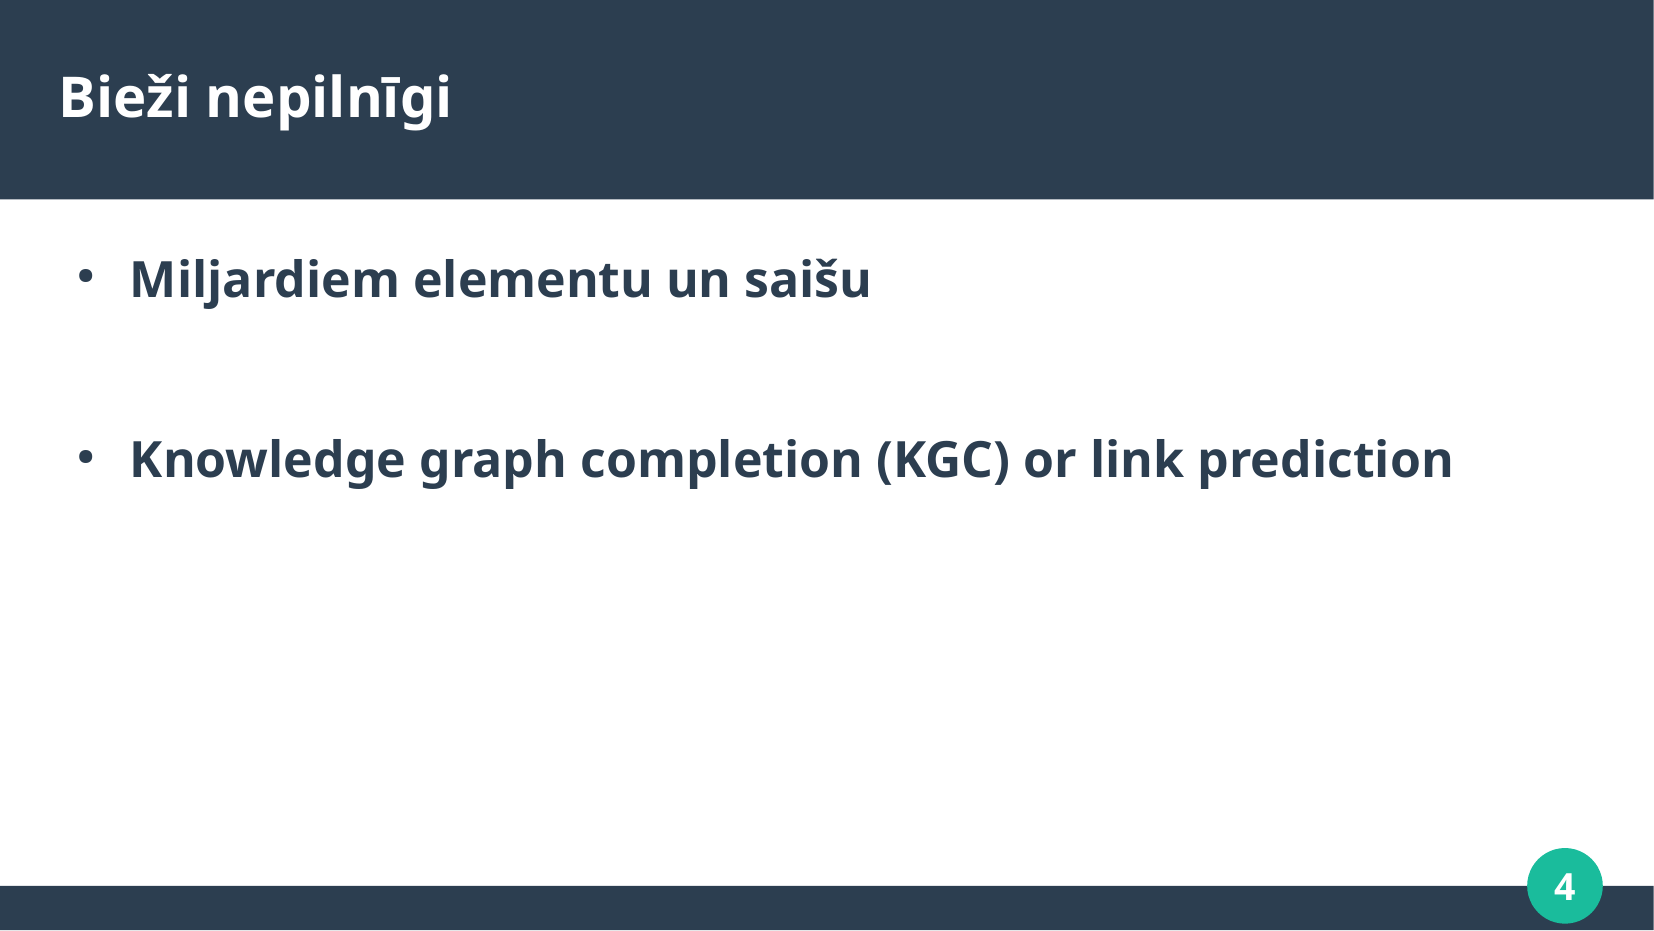

# Bieži nepilnīgi
Miljardiem elementu un saišu
Knowledge graph completion (KGC) or link prediction